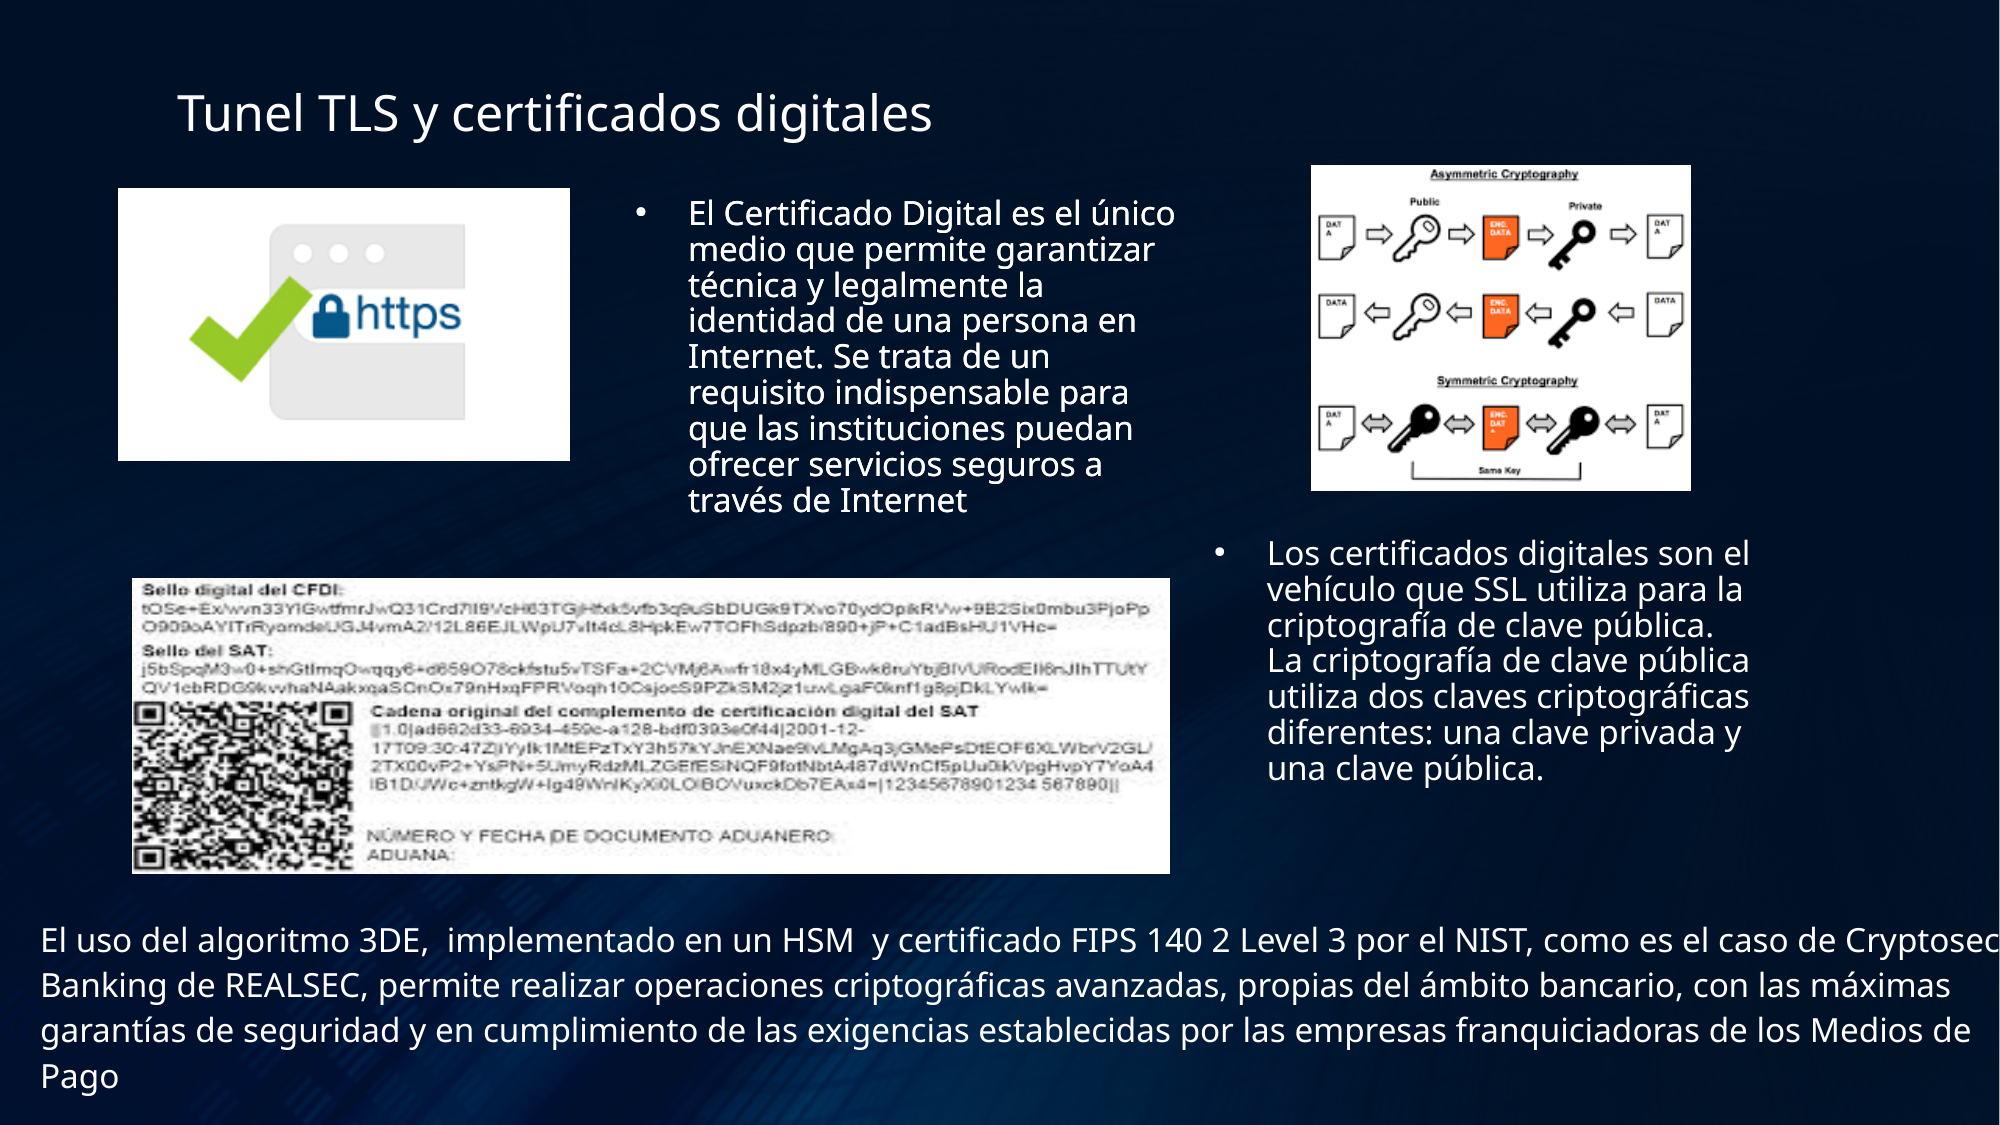

Tunel TLS y certificados digitales
El Certificado Digital es el único medio que permite garantizar técnica y legalmente la identidad de una persona en Internet. Se trata de un requisito indispensable para que las instituciones puedan ofrecer servicios seguros a través de Internet
El Certificado Digital es el único medio que permite garantizar técnica y legalmente la identidad de una persona en Internet. Se trata de un requisito indispensable para que las instituciones puedan ofrecer servicios seguros a través de Internet
#
Los certificados digitales son el vehículo que SSL utiliza para la criptografía de clave pública. La criptografía de clave pública utiliza dos claves criptográficas diferentes: una clave privada y una clave pública.
El uso del algoritmo 3DE, implementado en un HSM y certificado FIPS 140 2 Level 3 por el NIST, como es el caso de Cryptosec Banking de REALSEC, permite realizar operaciones criptográficas avanzadas, propias del ámbito bancario, con las máximas garantías de seguridad y en cumplimiento de las exigencias establecidas por las empresas franquiciadoras de los Medios de Pago